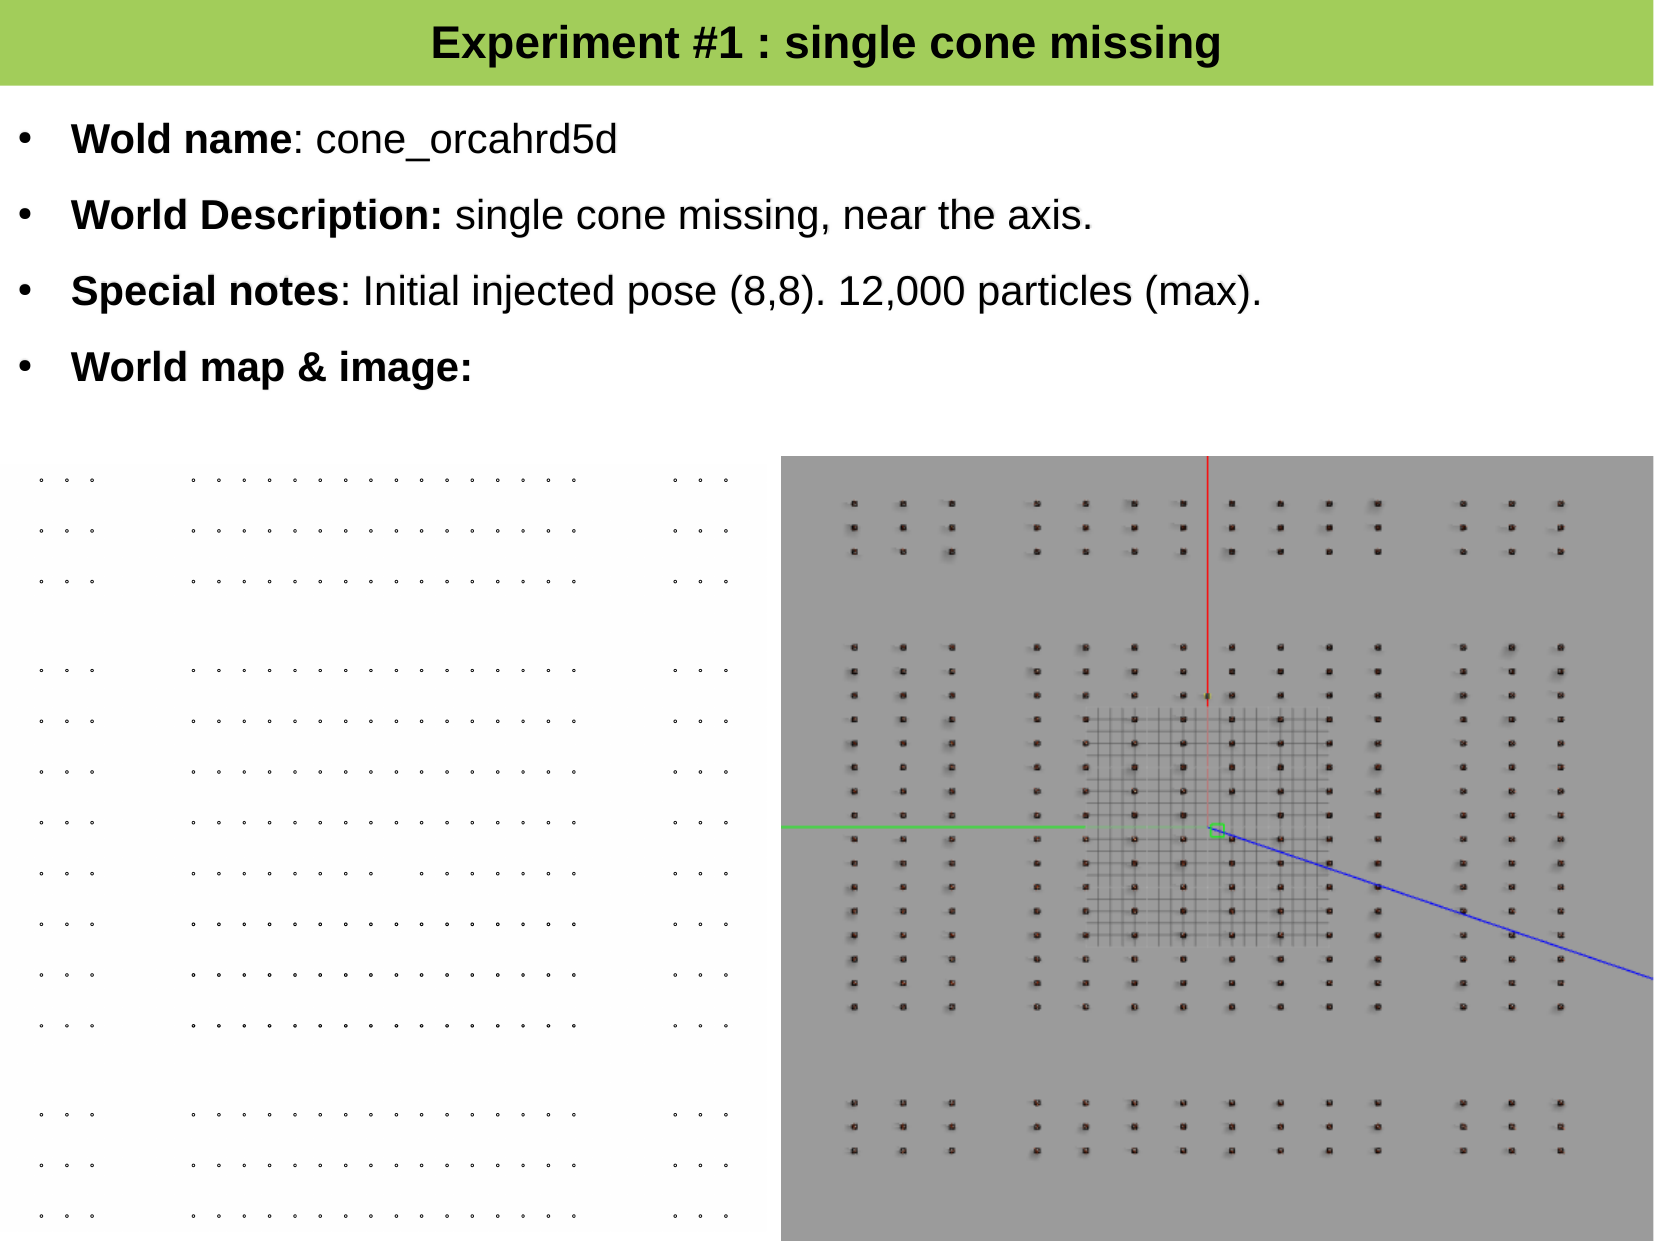

# Experiment #1 : single cone missing
Wold name: cone_orcahrd5d
World Description: single cone missing, near the axis.
Special notes: Initial injected pose (8,8). 12,000 particles (max).
World map & image: